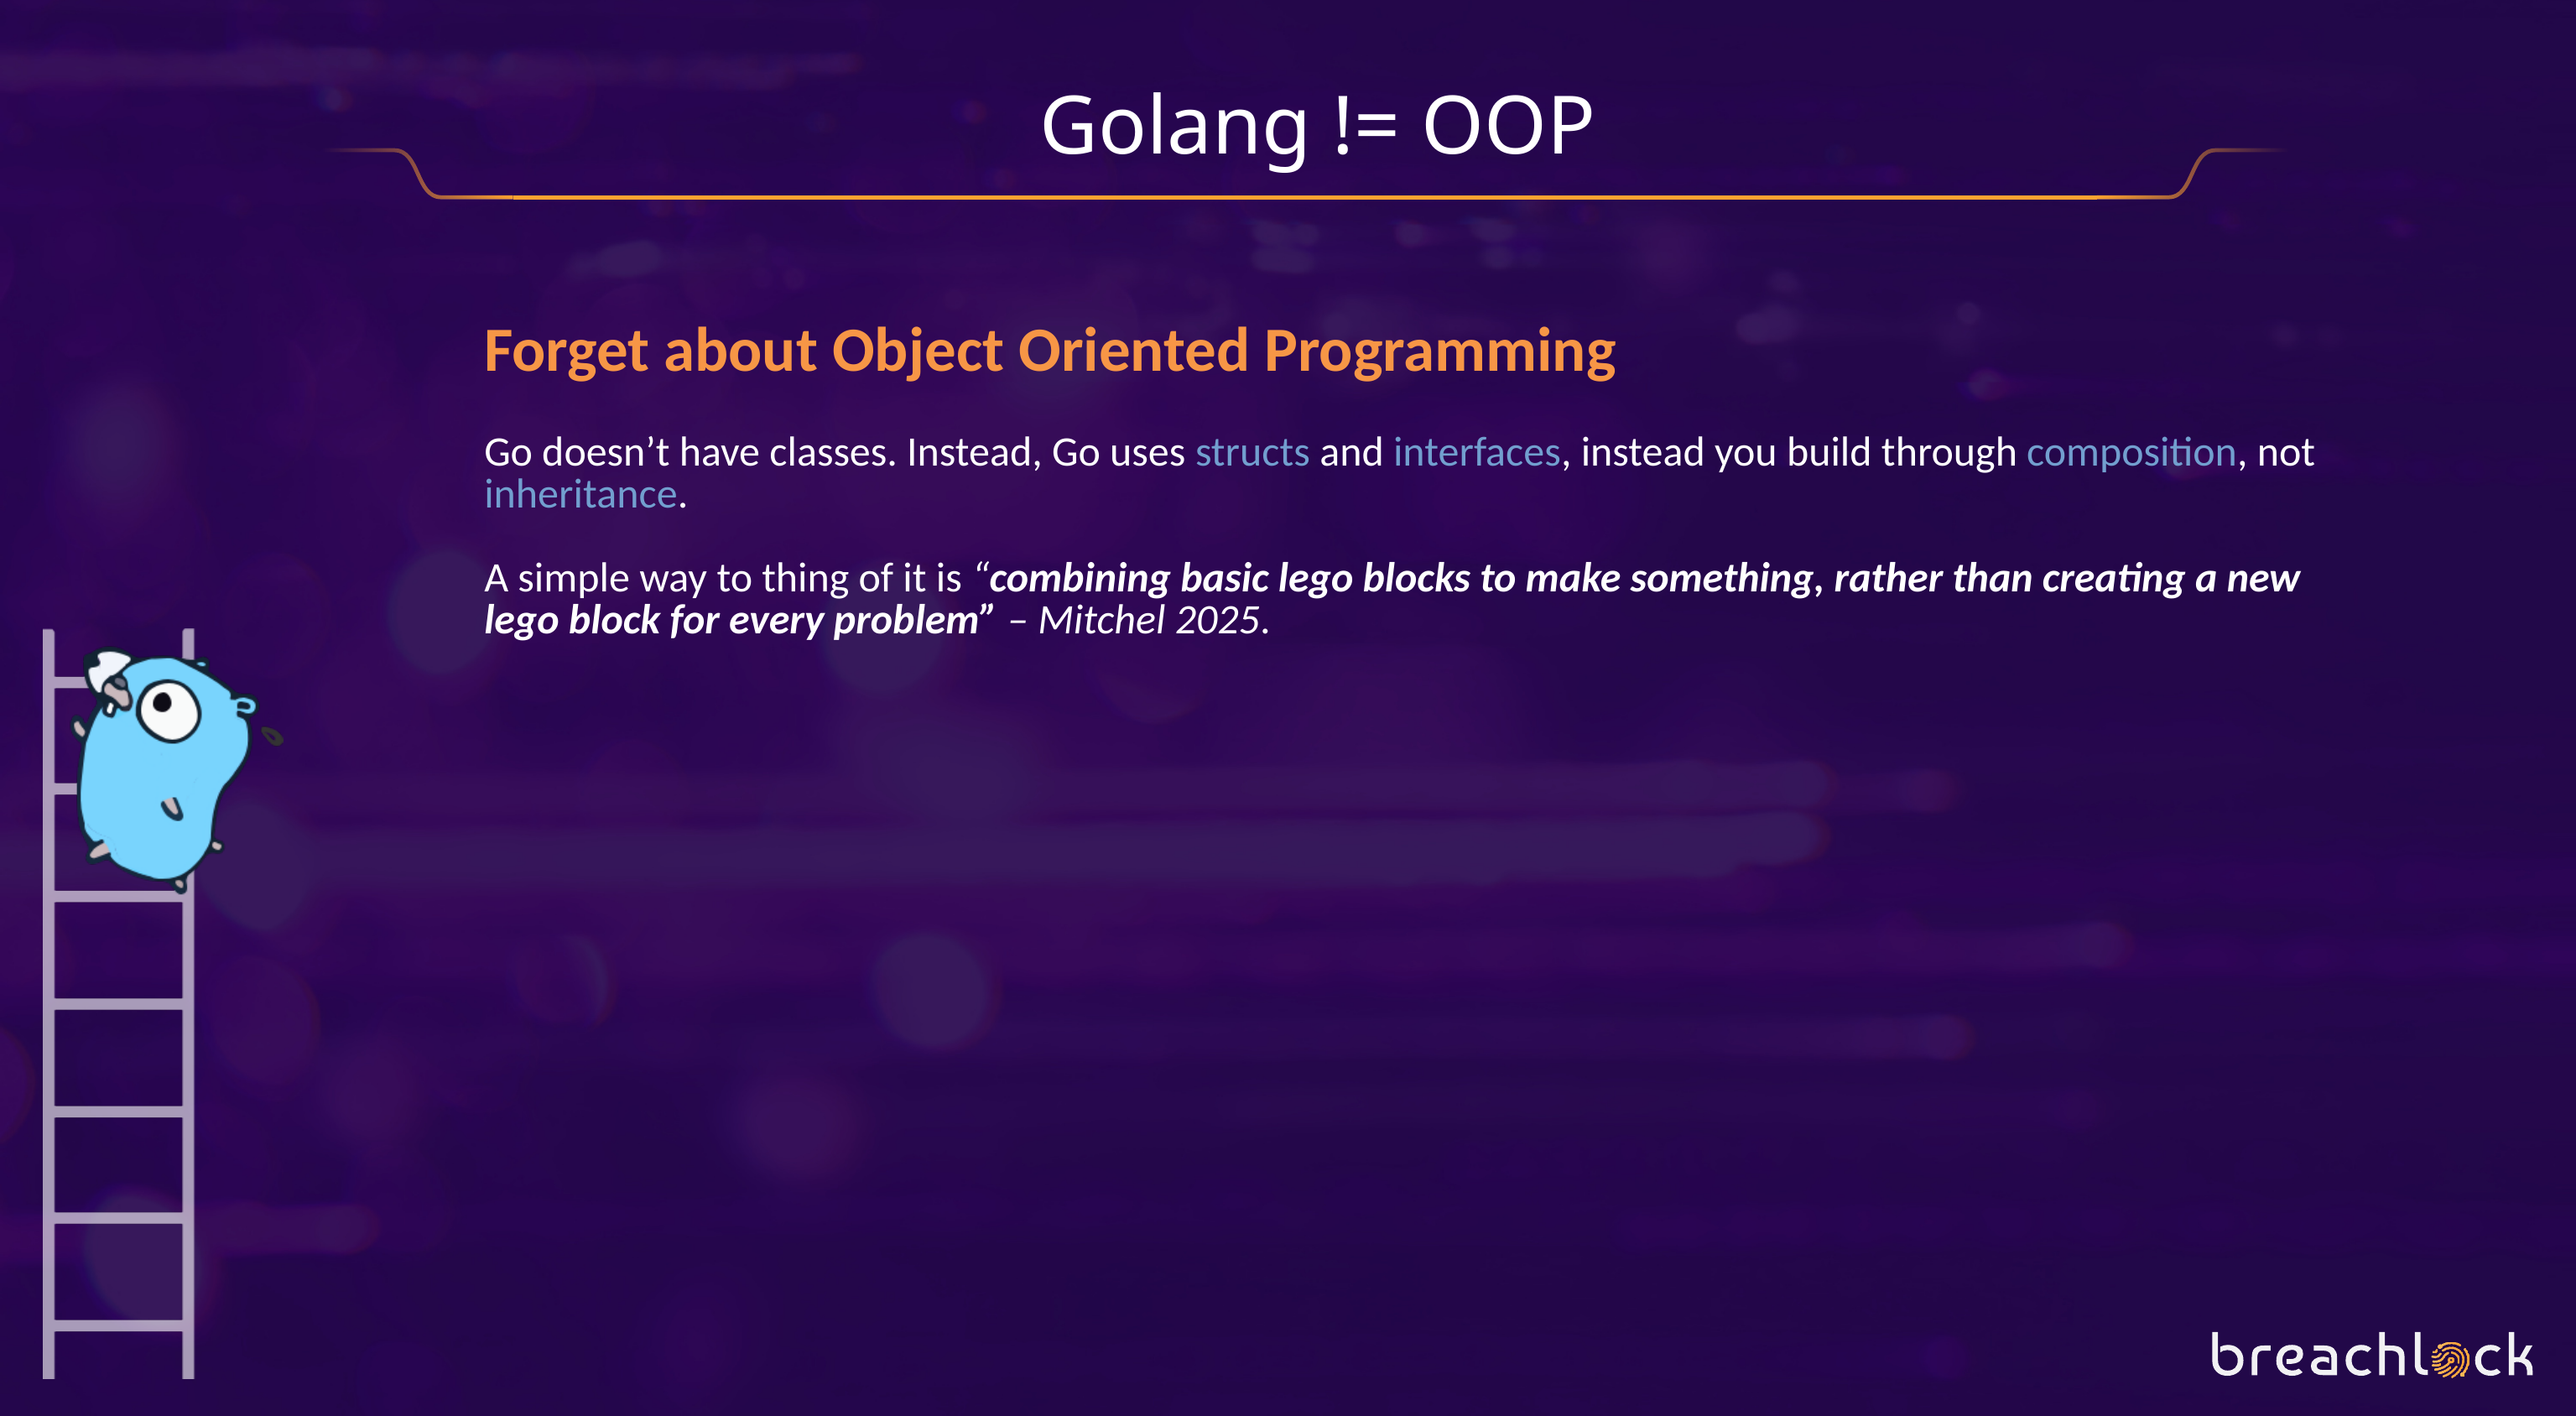

Golang != OOP
Forget about Object Oriented Programming
Go doesn’t have classes. Instead, Go uses structs and interfaces, instead you build through composition, not inheritance.
A simple way to thing of it is “combining basic lego blocks to make something, rather than creating a new lego block for every problem” – Mitchel 2025.